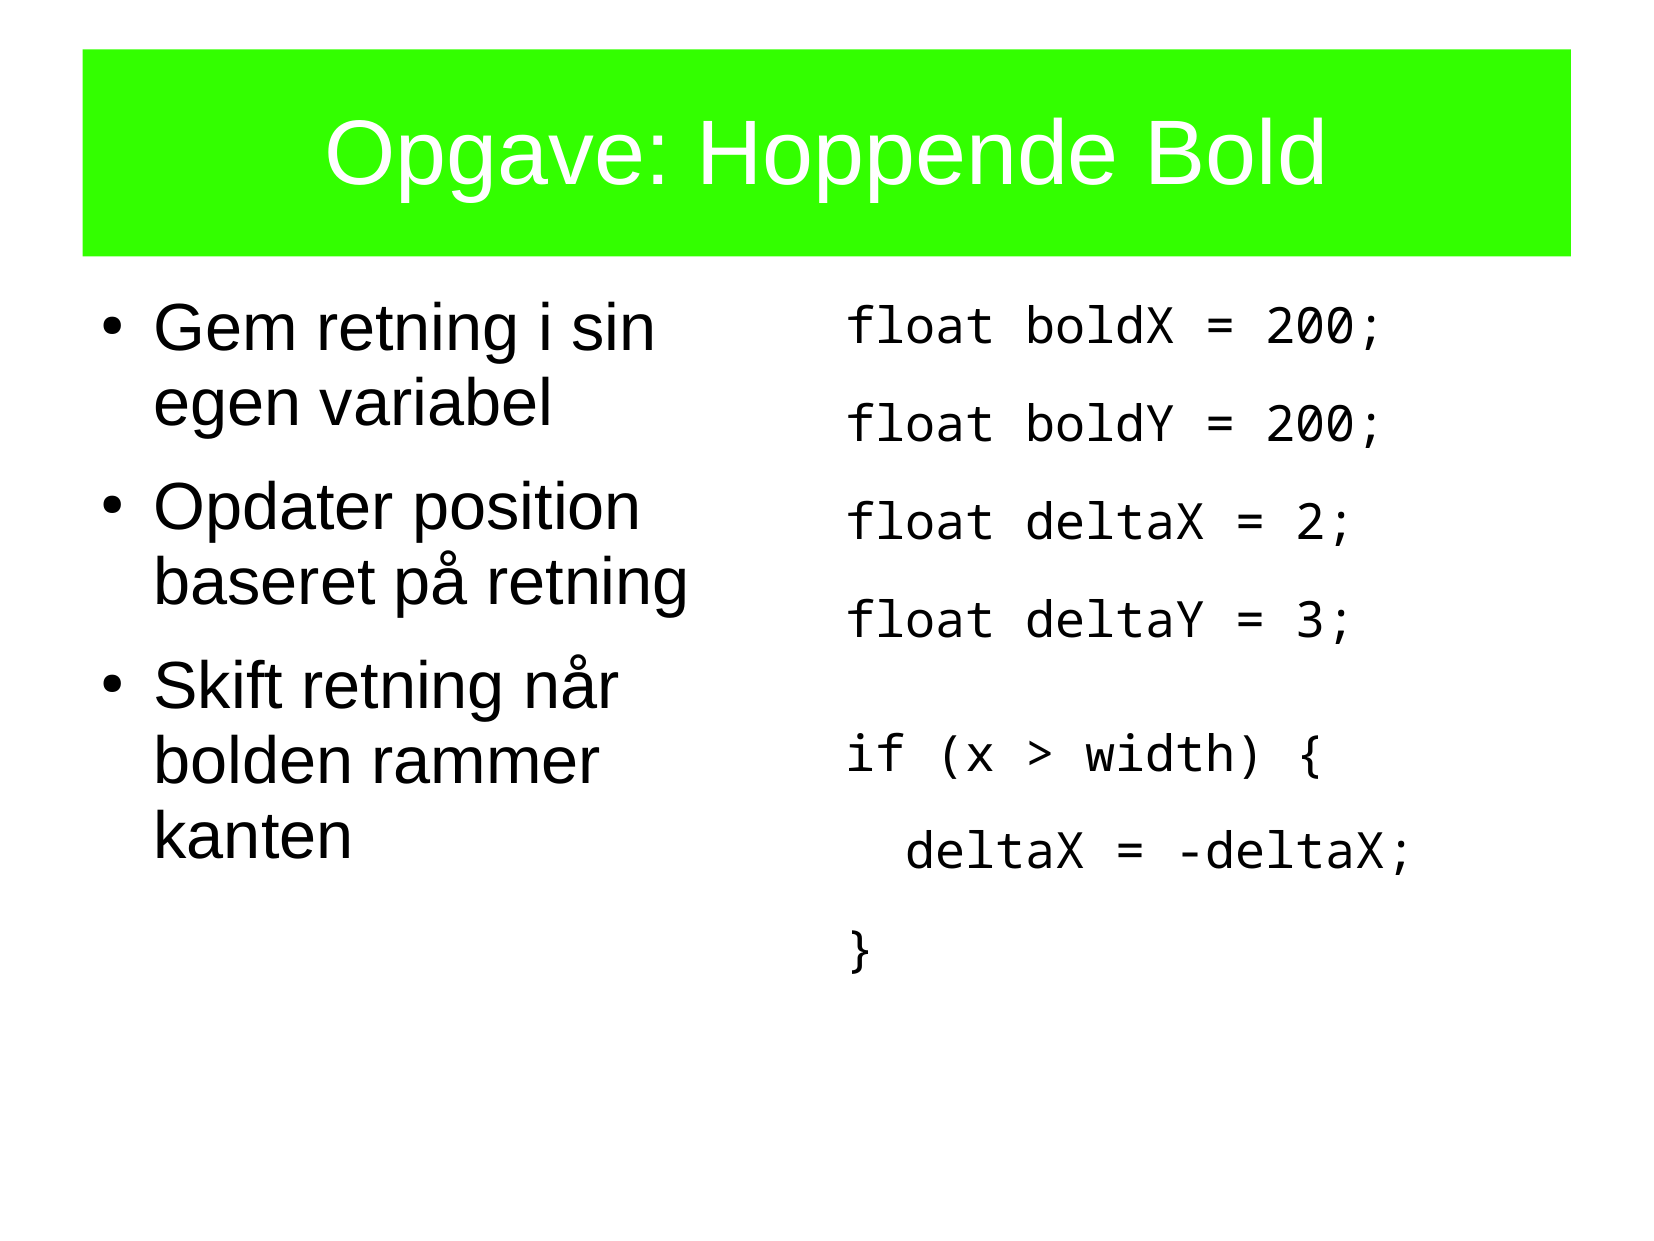

# Opgave: Hoppende Bold
Gem retning i sin egen variabel
Opdater position baseret på retning
Skift retning når bolden rammer kanten
float boldX = 200;
float boldY = 200;
float deltaX = 2;
float deltaY = 3;
if (x > width) {
 deltaX = -deltaX;
}